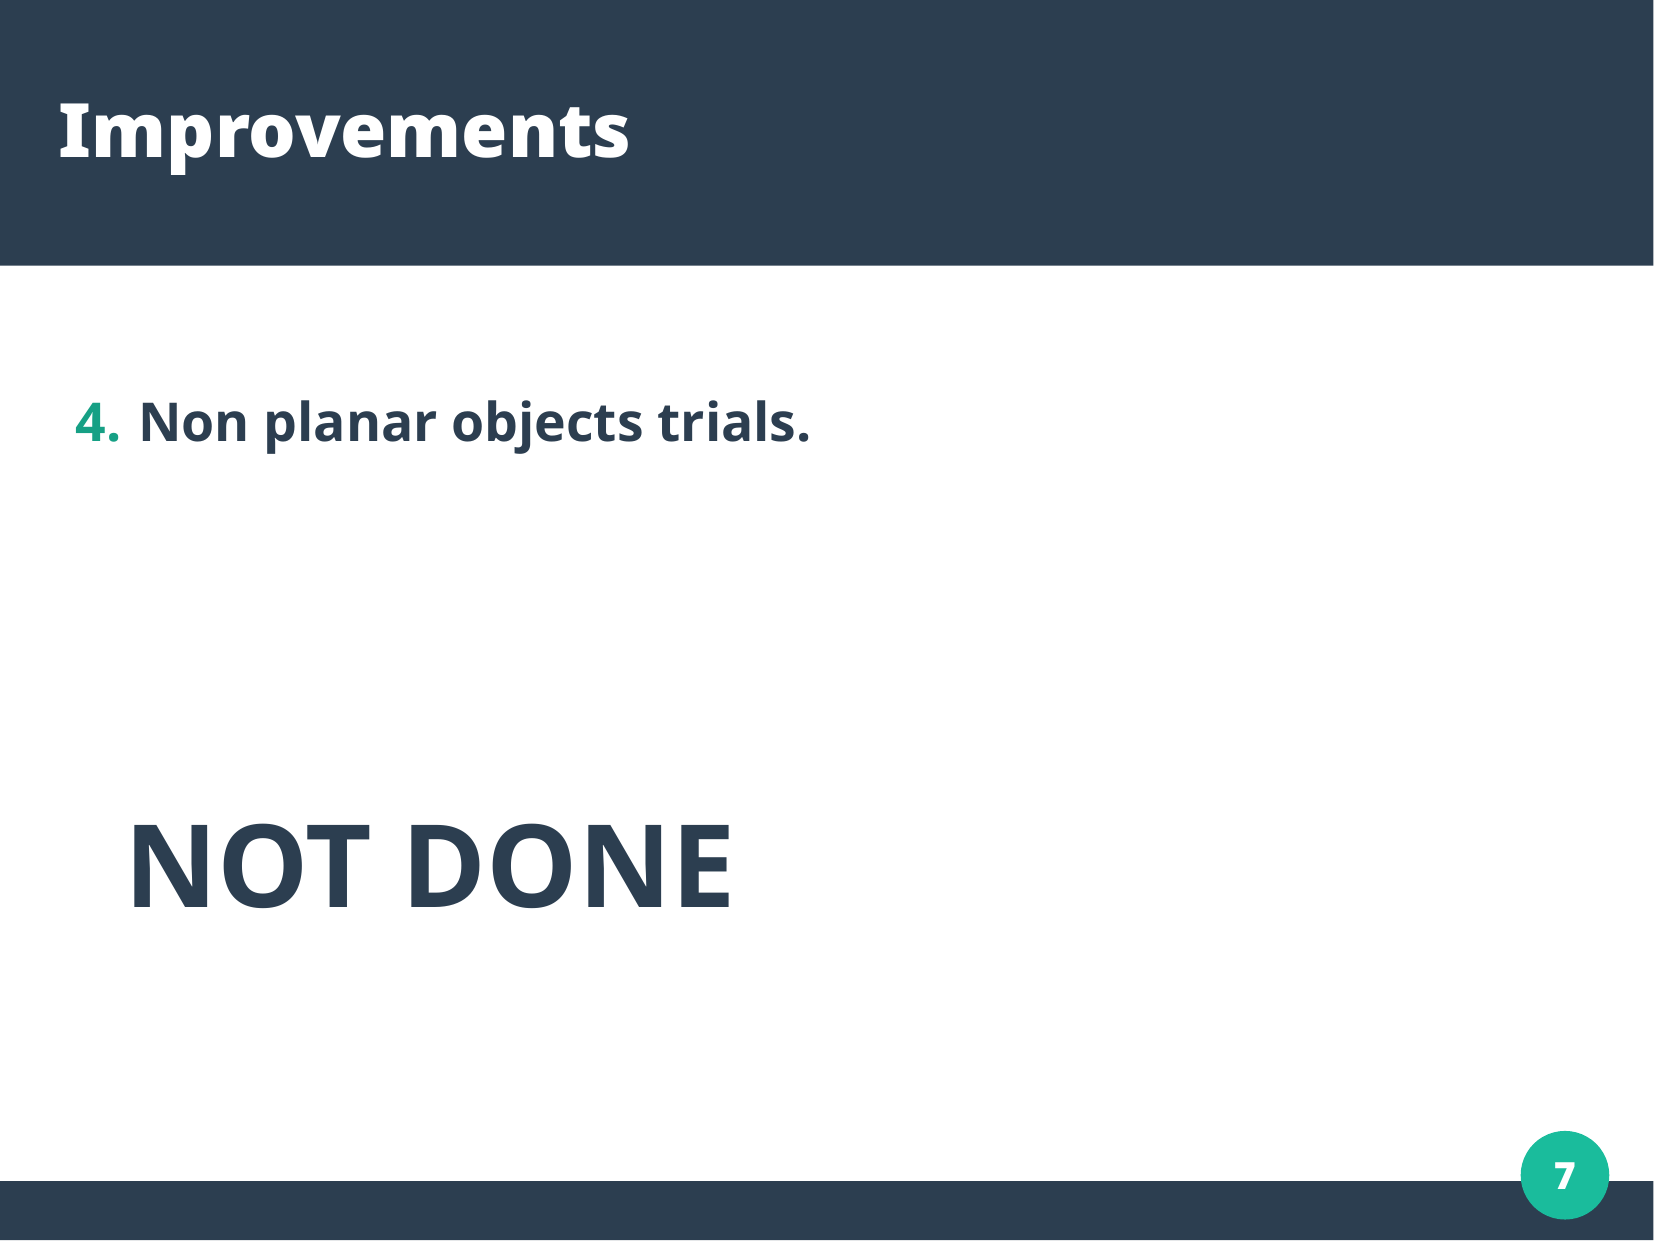

# Improvements
 Non planar objects trials.
NOT DONE
7